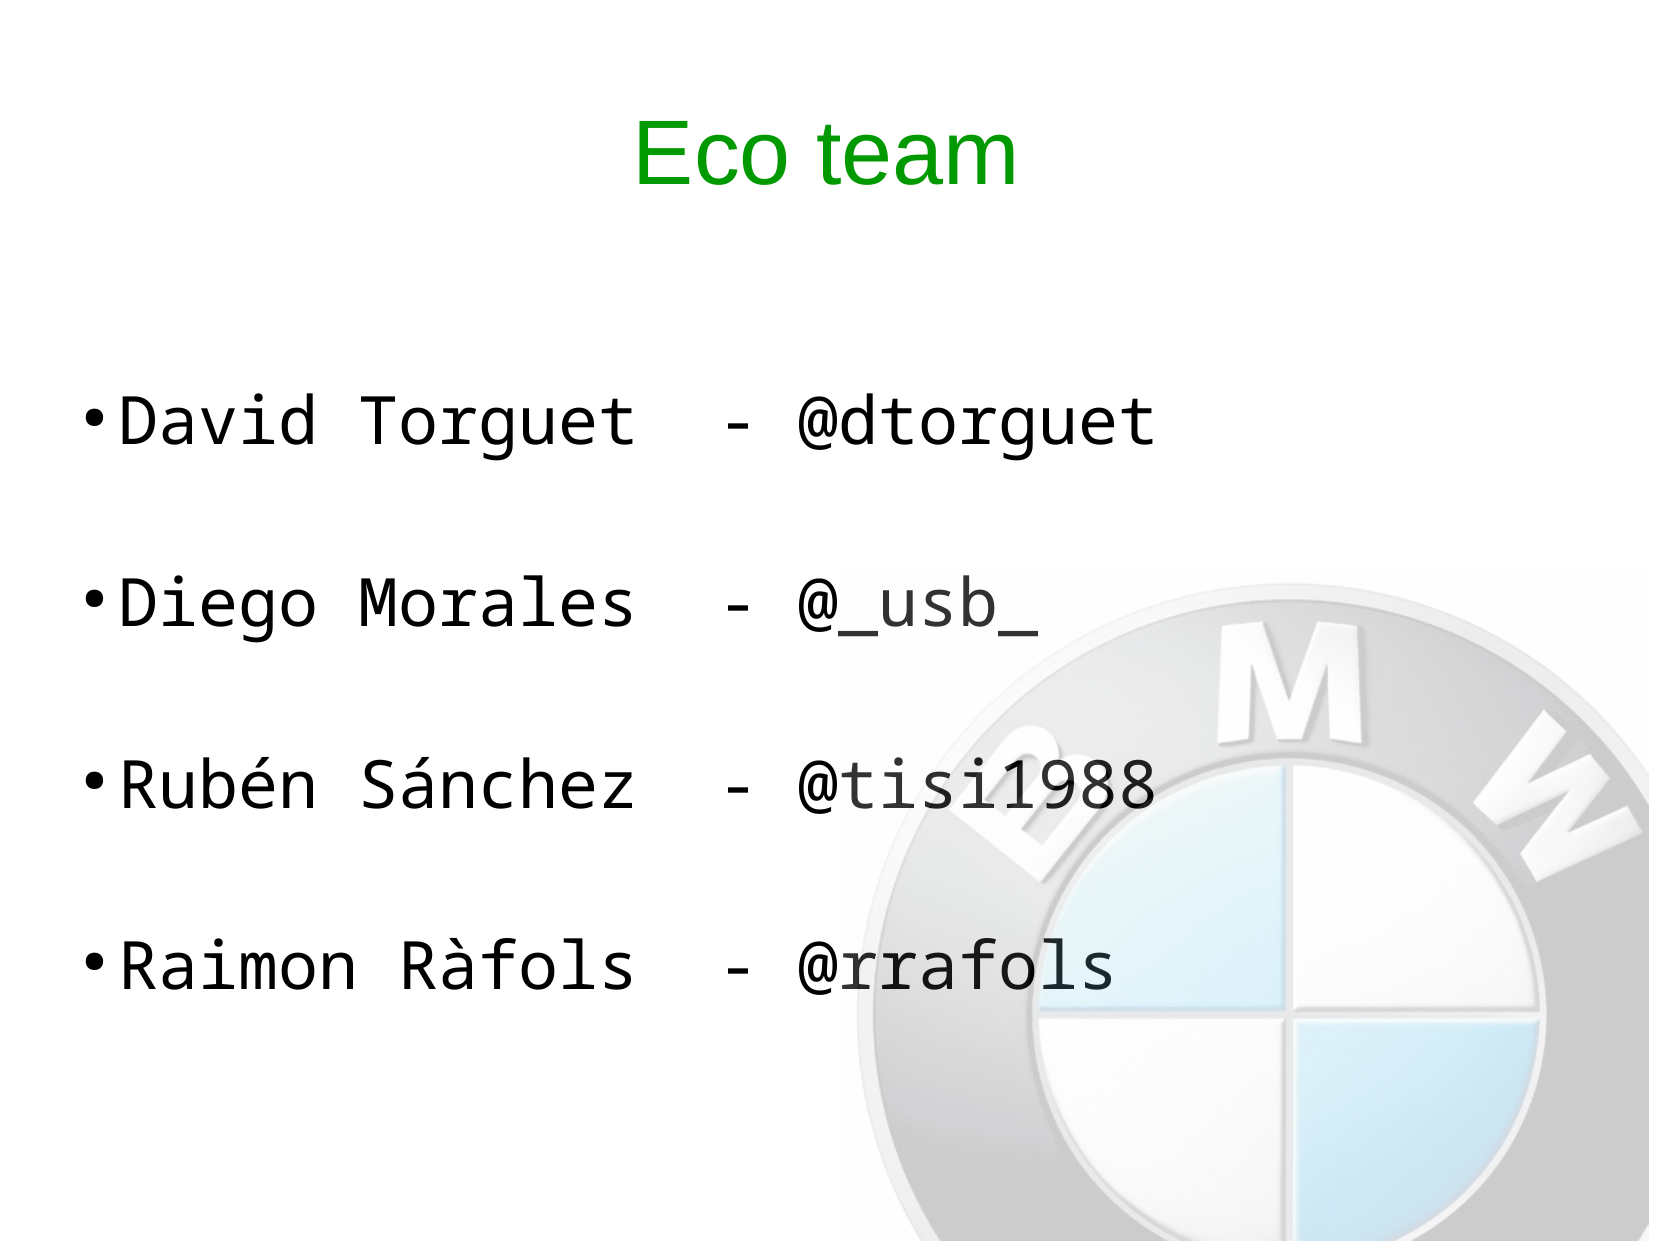

# Eco team
David Torguet - @dtorguet
Diego Morales - @_usb_
Rubén Sánchez - @tisi1988
Raimon Ràfols - @rrafols